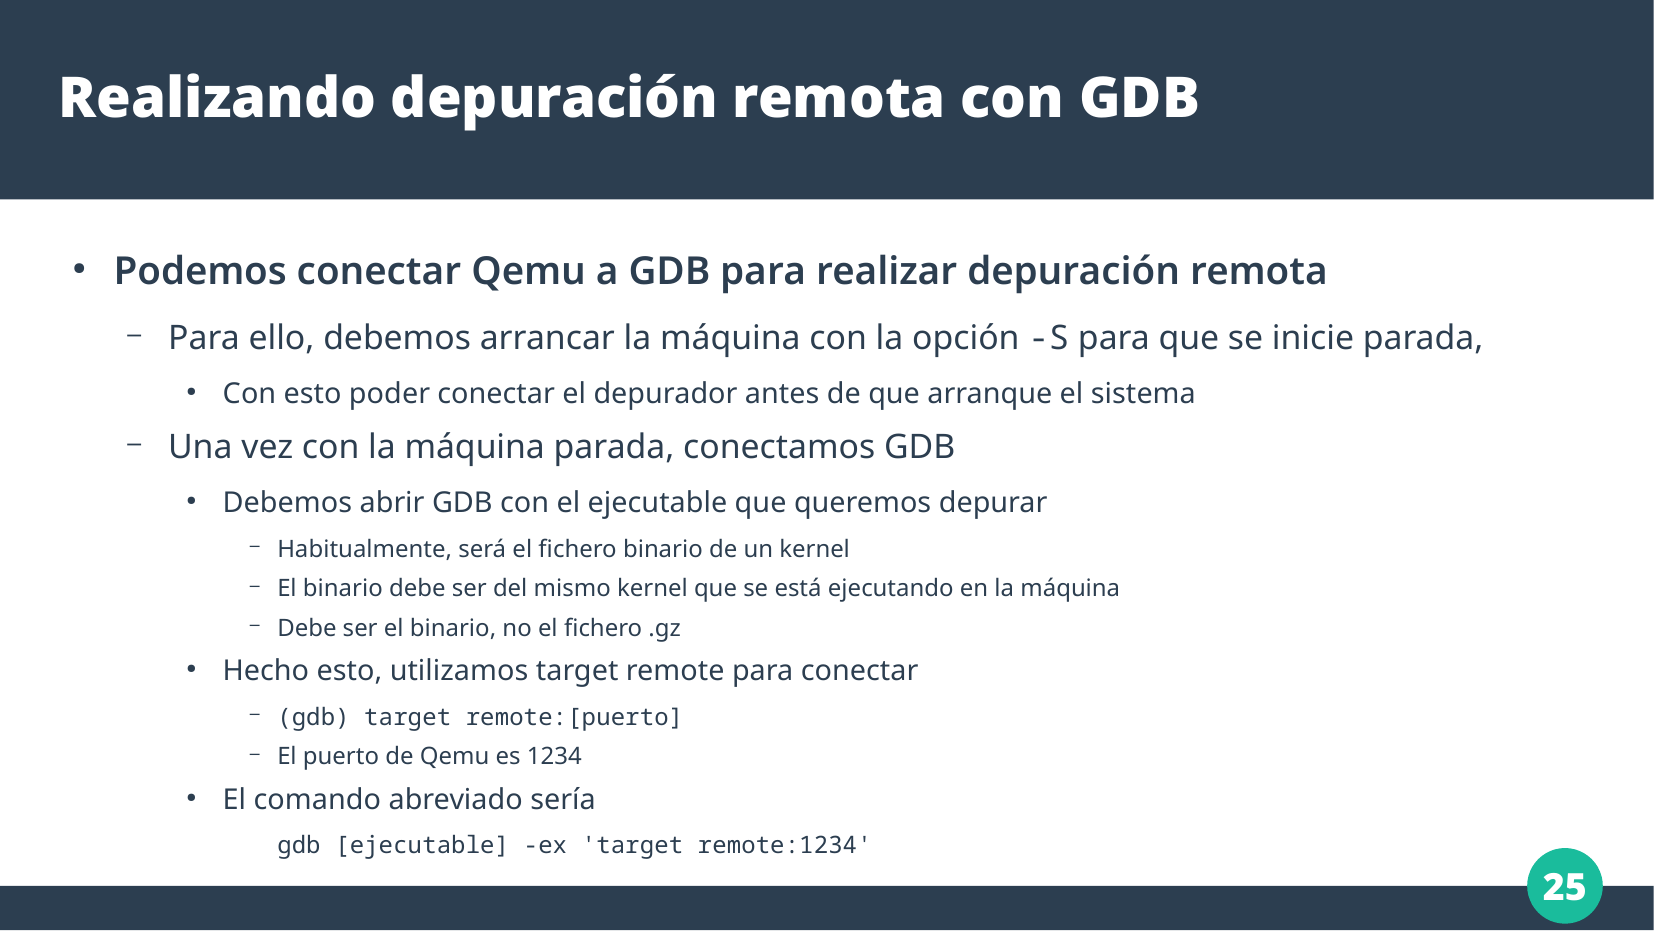

# Realizando depuración remota con GDB
Podemos conectar Qemu a GDB para realizar depuración remota
Para ello, debemos arrancar la máquina con la opción -S para que se inicie parada,
Con esto poder conectar el depurador antes de que arranque el sistema
Una vez con la máquina parada, conectamos GDB
Debemos abrir GDB con el ejecutable que queremos depurar
Habitualmente, será el fichero binario de un kernel
El binario debe ser del mismo kernel que se está ejecutando en la máquina
Debe ser el binario, no el fichero .gz
Hecho esto, utilizamos target remote para conectar
(gdb) target remote:[puerto]
El puerto de Qemu es 1234
El comando abreviado sería
gdb [ejecutable] -ex 'target remote:1234'